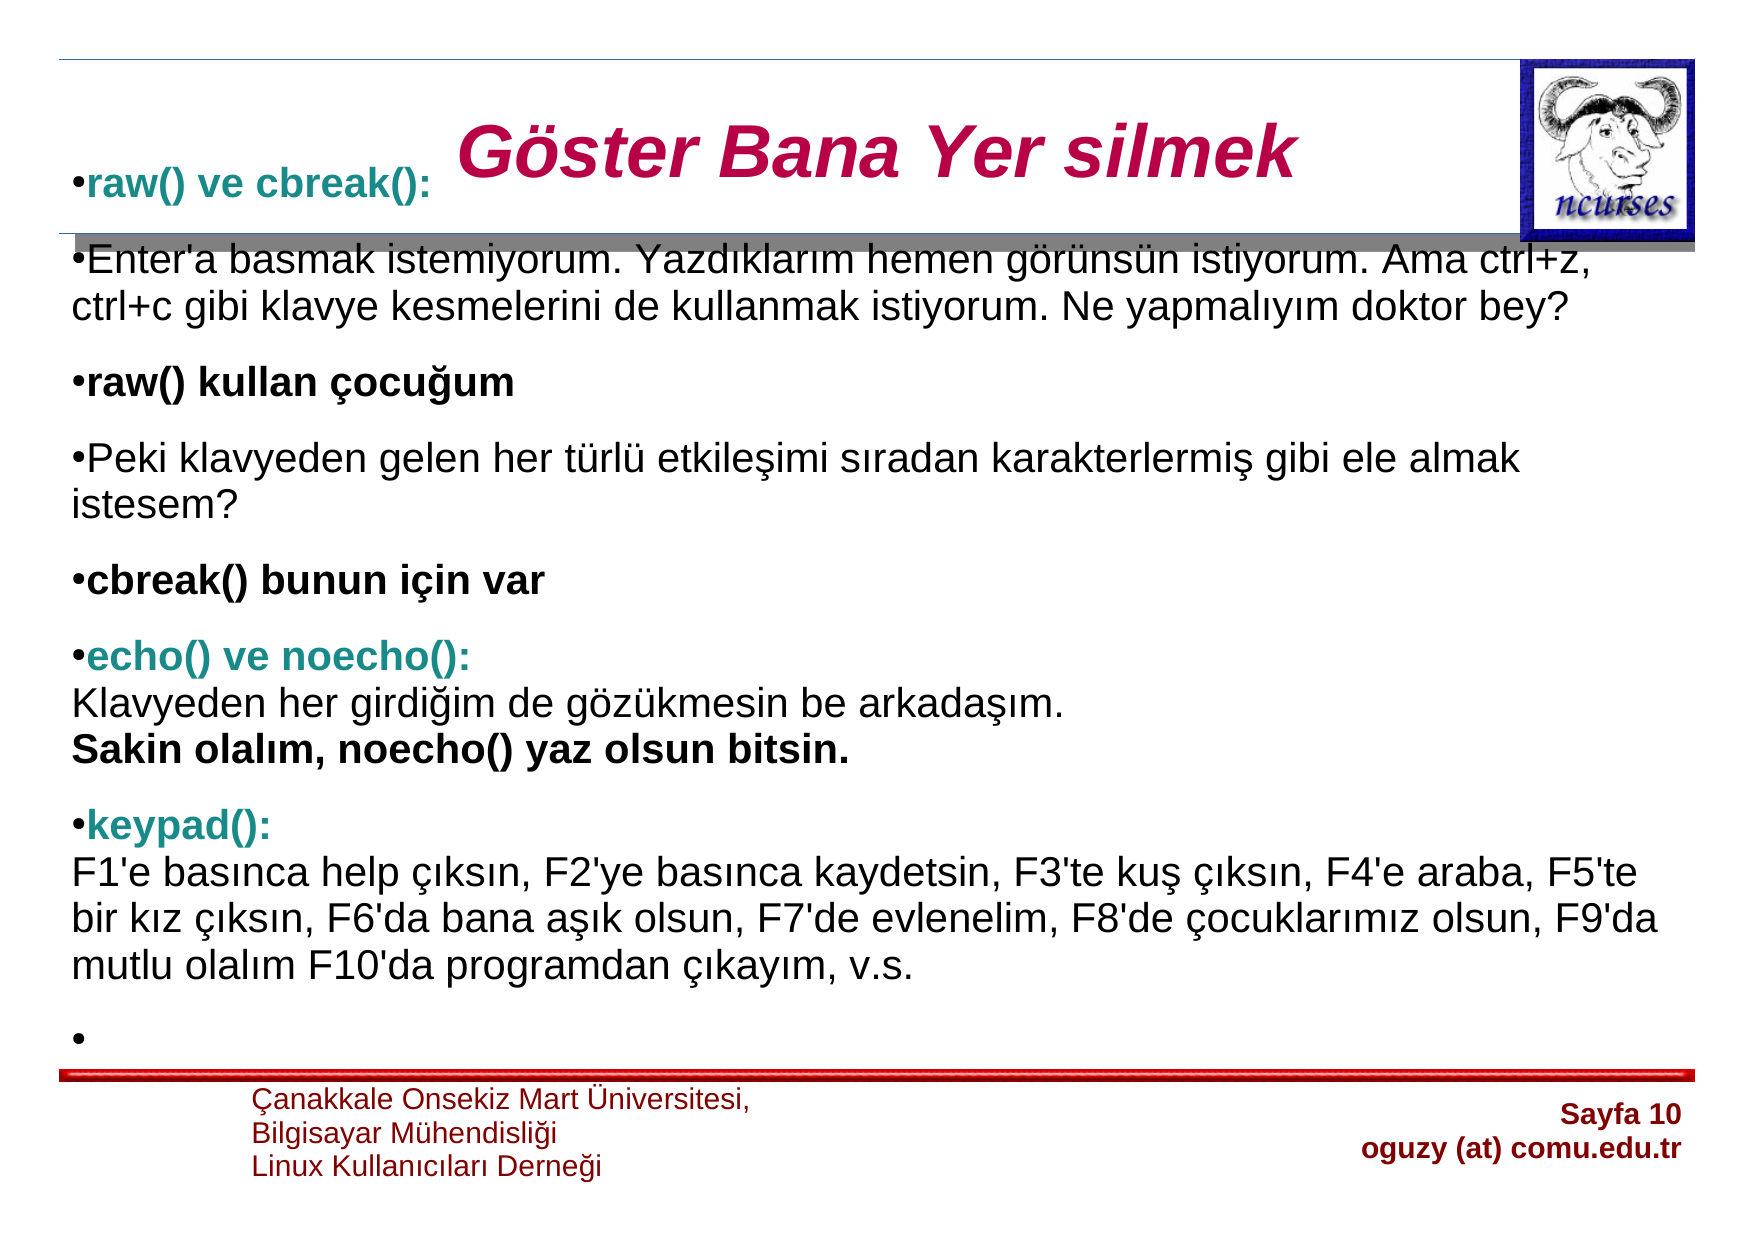

# Göster Bana Yer silmek
raw() ve cbreak():
Enter'a basmak istemiyorum. Yazdıklarım hemen görünsün istiyorum. Ama ctrl+z, ctrl+c gibi klavye kesmelerini de kullanmak istiyorum. Ne yapmalıyım doktor bey?
raw() kullan çocuğum
Peki klavyeden gelen her türlü etkileşimi sıradan karakterlermiş gibi ele almak istesem?
cbreak() bunun için var
echo() ve noecho():
Klavyeden her girdiğim de gözükmesin be arkadaşım.
Sakin olalım, noecho() yaz olsun bitsin.
keypad():
F1'e basınca help çıksın, F2'ye basınca kaydetsin, F3'te kuş çıksın, F4'e araba, F5'te bir kız çıksın, F6'da bana aşık olsun, F7'de evlenelim, F8'de çocuklarımız olsun, F9'da mutlu olalım F10'da programdan çıkayım, v.s.